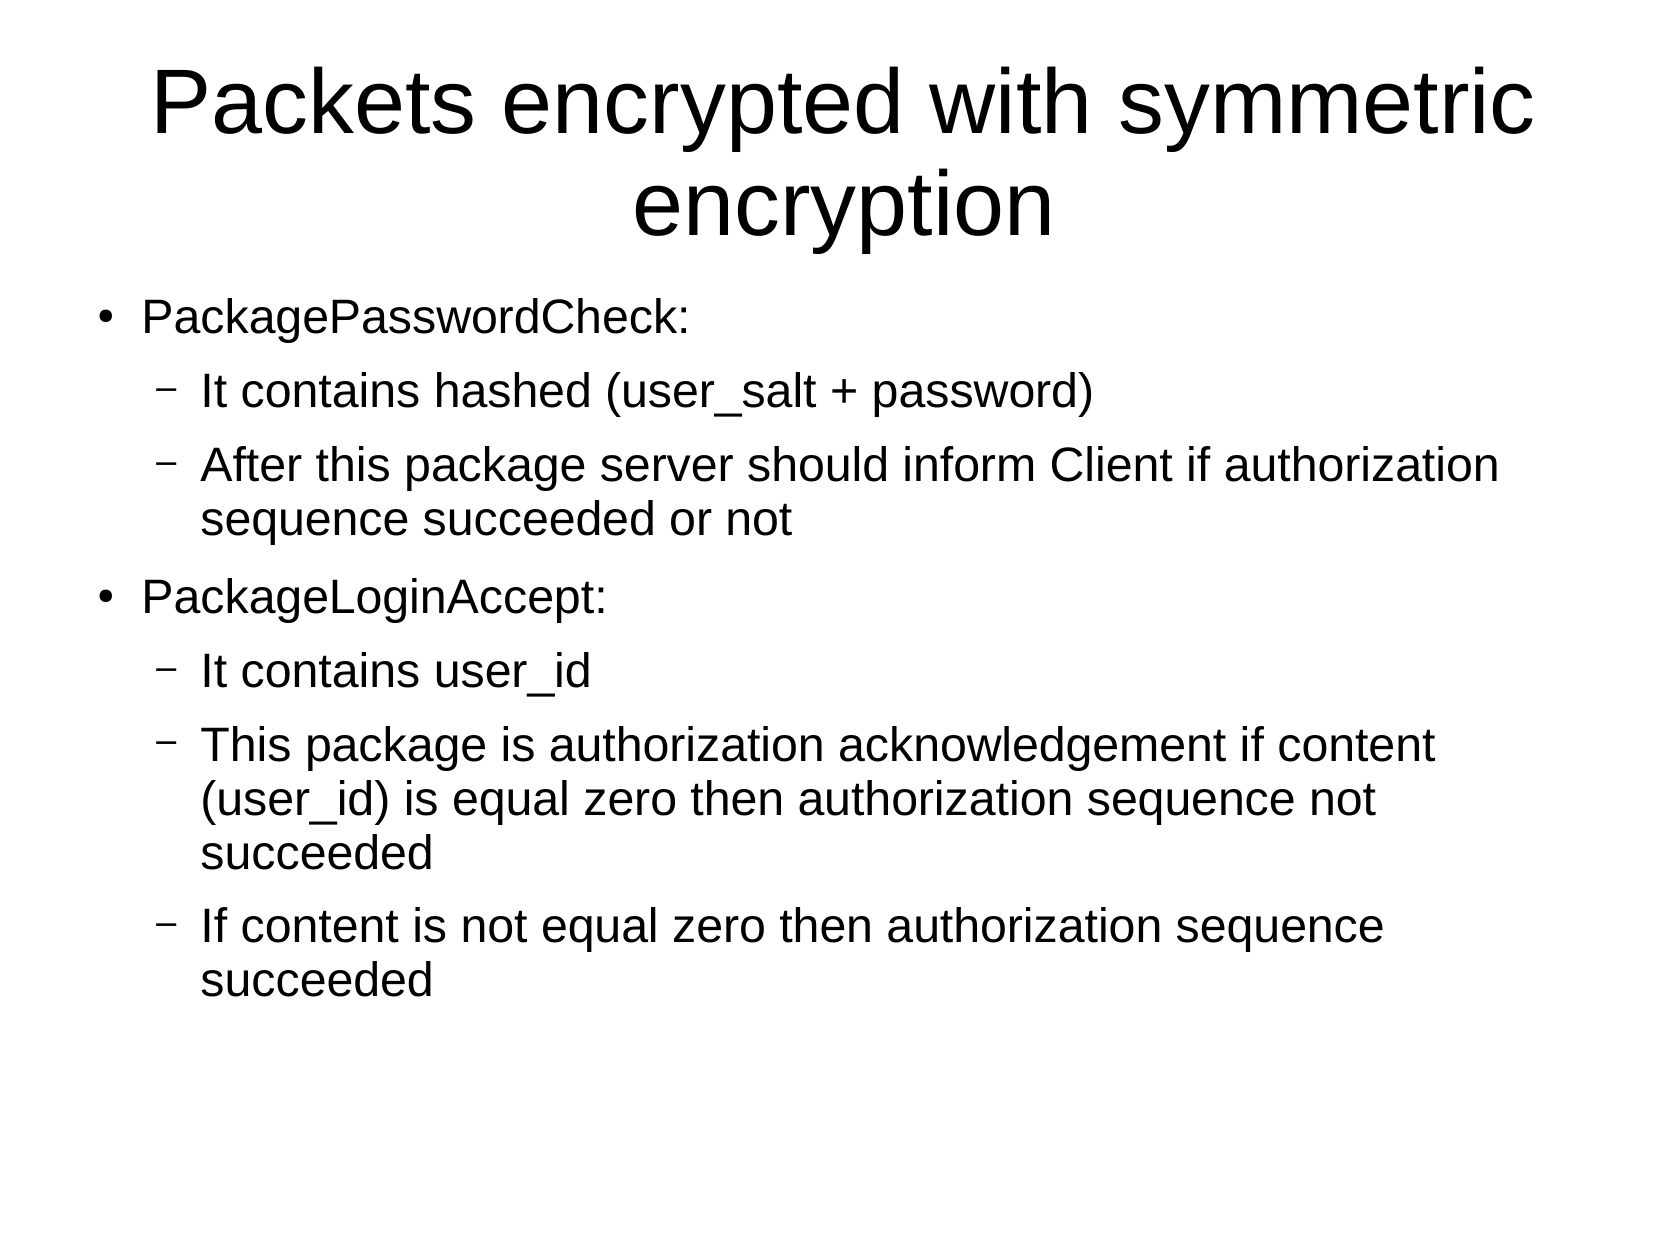

# Packets encrypted with symmetric encryption
PackagePasswordCheck:
It contains hashed (user_salt + password)
After this package server should inform Client if authorization sequence succeeded or not
PackageLoginAccept:
It contains user_id
This package is authorization acknowledgement if content (user_id) is equal zero then authorization sequence not succeeded
If content is not equal zero then authorization sequence succeeded